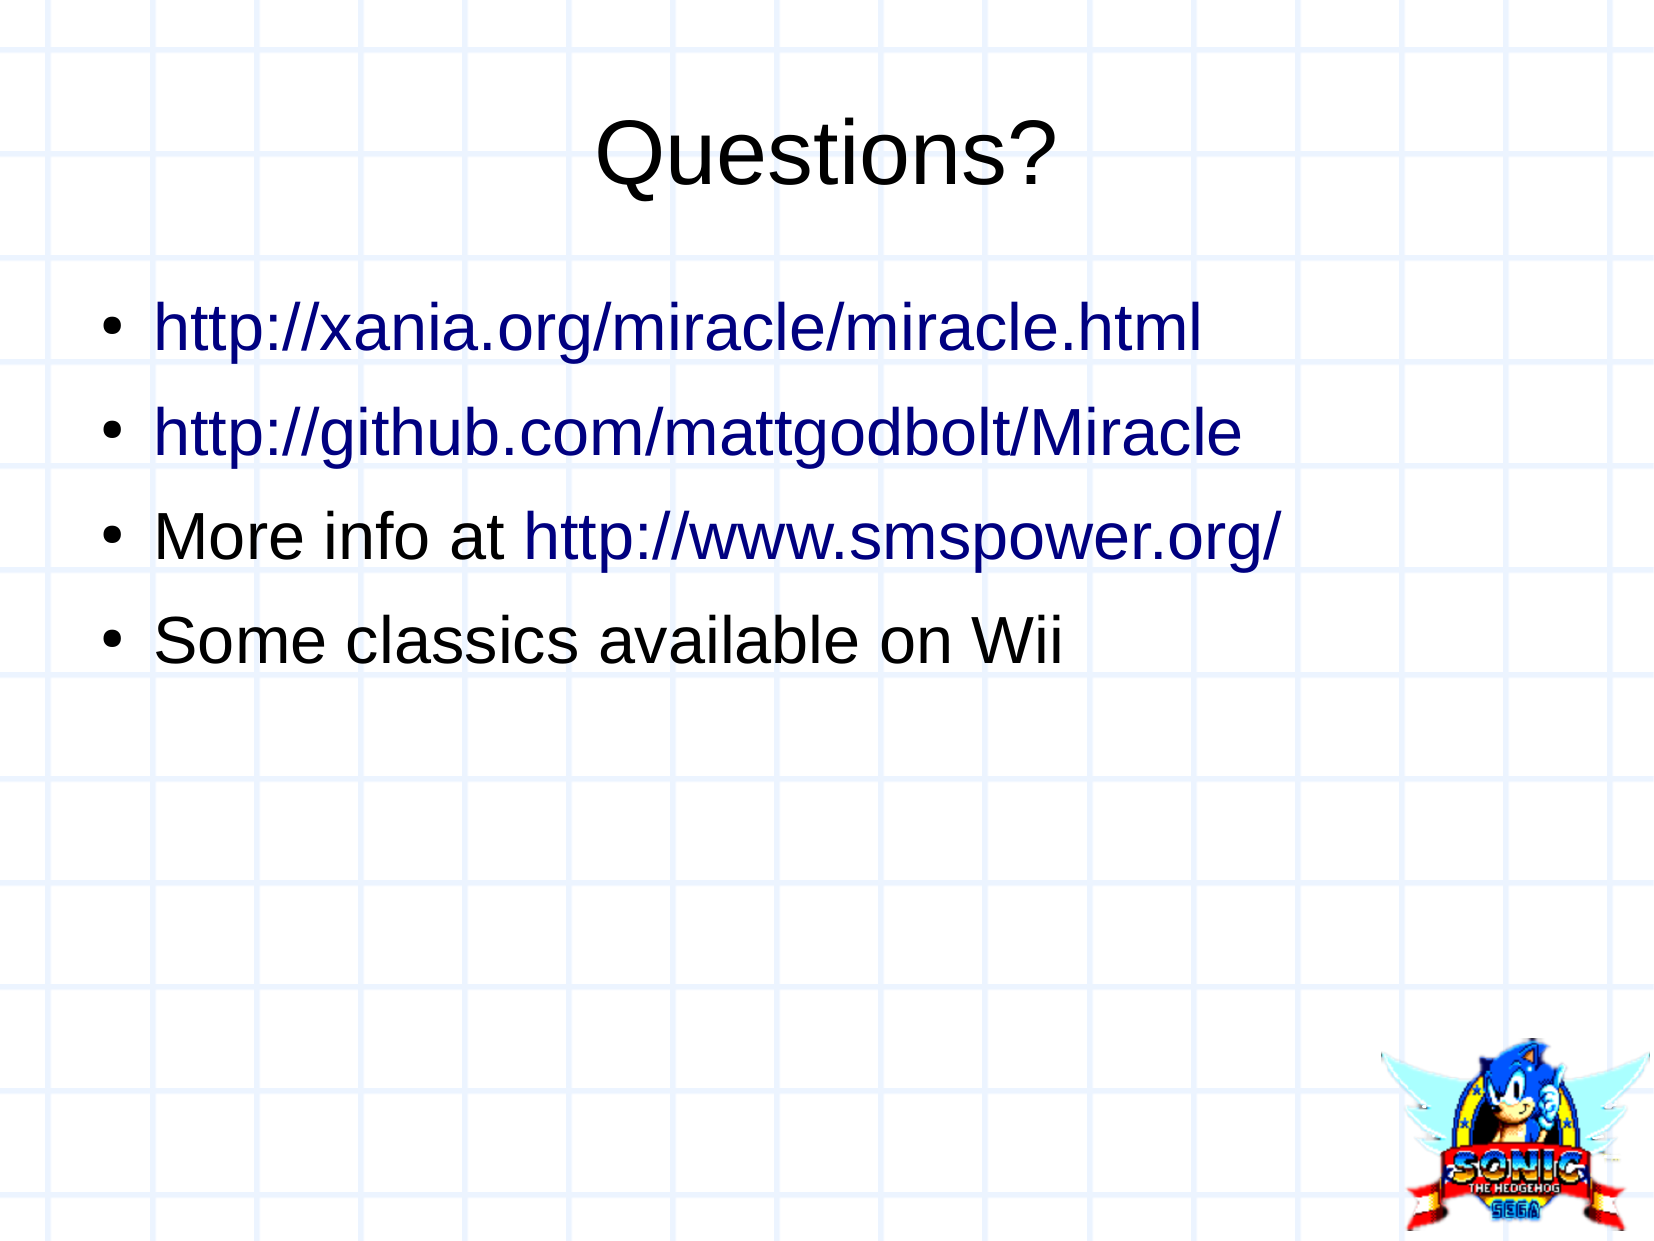

# Questions?
http://xania.org/miracle/miracle.html
http://github.com/mattgodbolt/Miracle
More info at http://www.smspower.org/
Some classics available on Wii